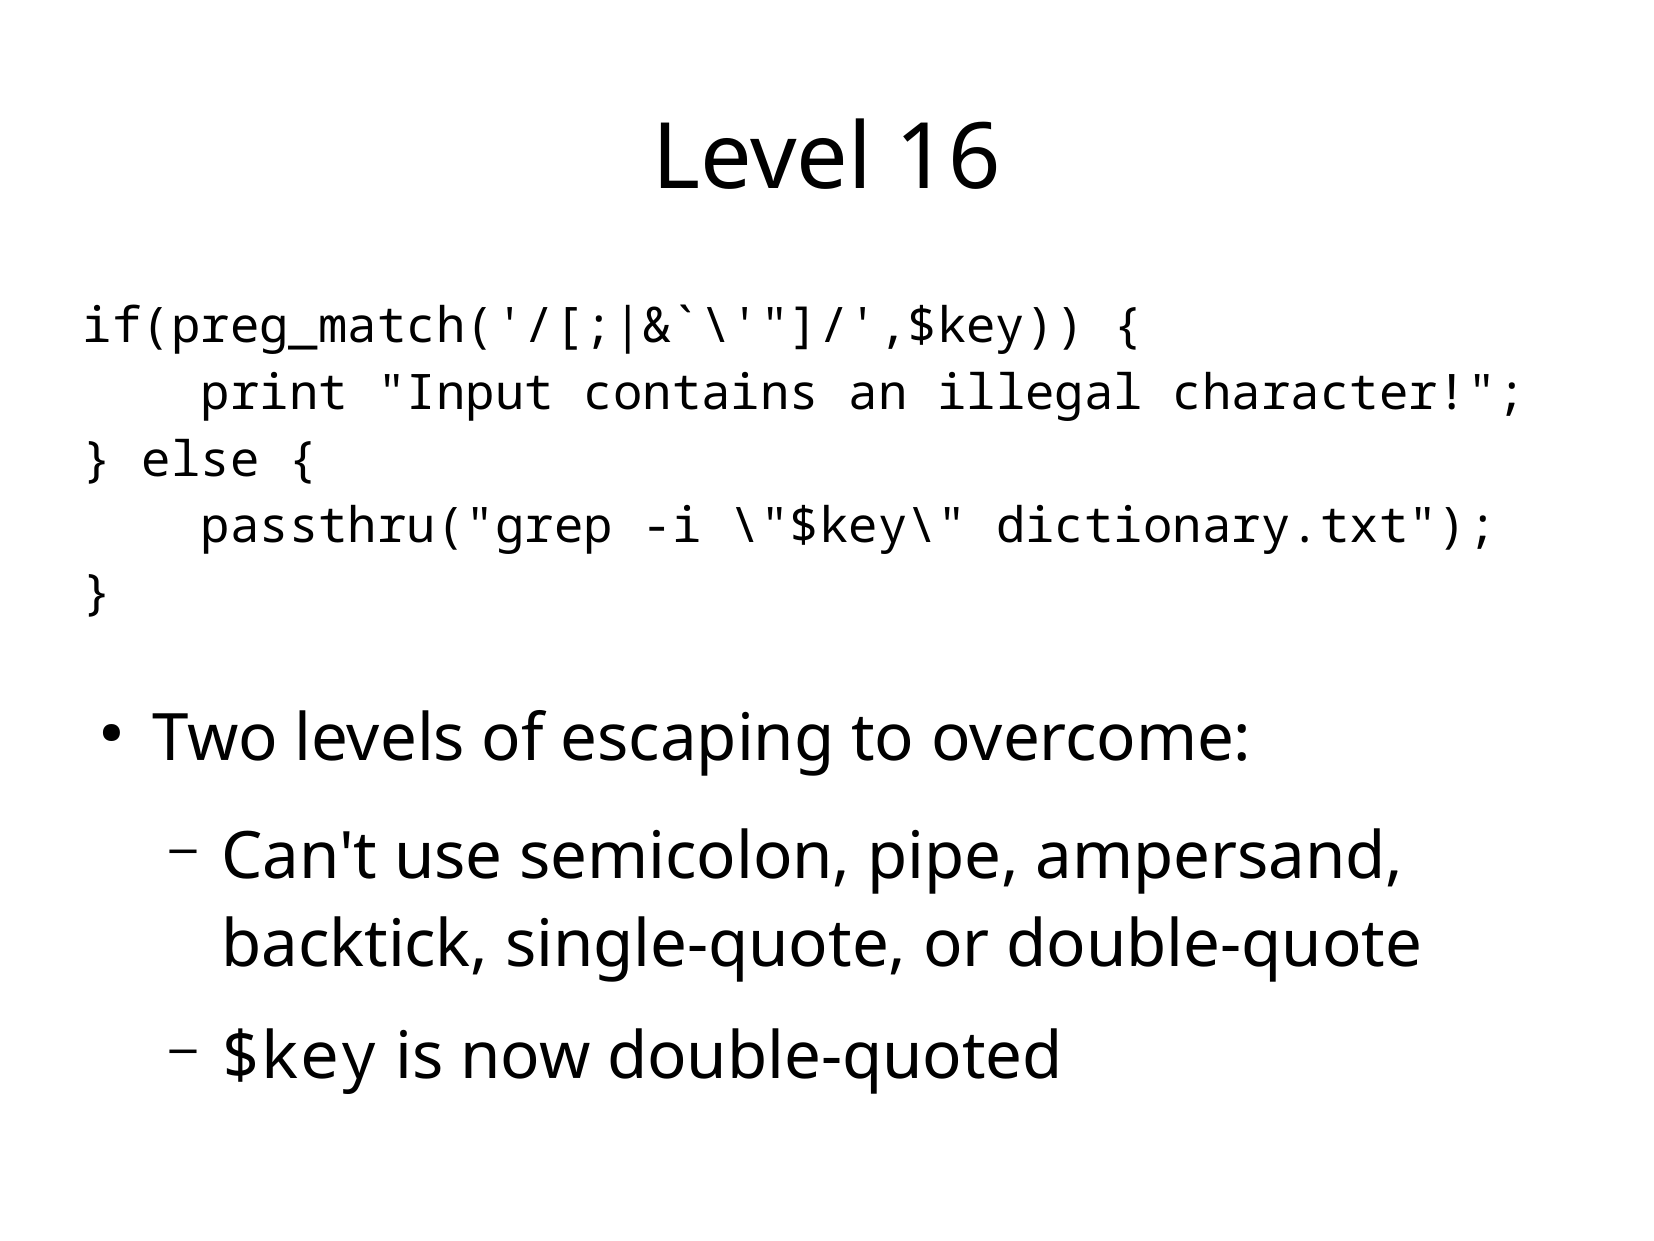

# Level 16
if(preg_match('/[;|&`\'"]/',$key)) {
 print "Input contains an illegal character!";
} else {
 passthru("grep -i \"$key\" dictionary.txt");
}
Two levels of escaping to overcome:
Can't use semicolon, pipe, ampersand, backtick, single-quote, or double-quote
$key is now double-quoted